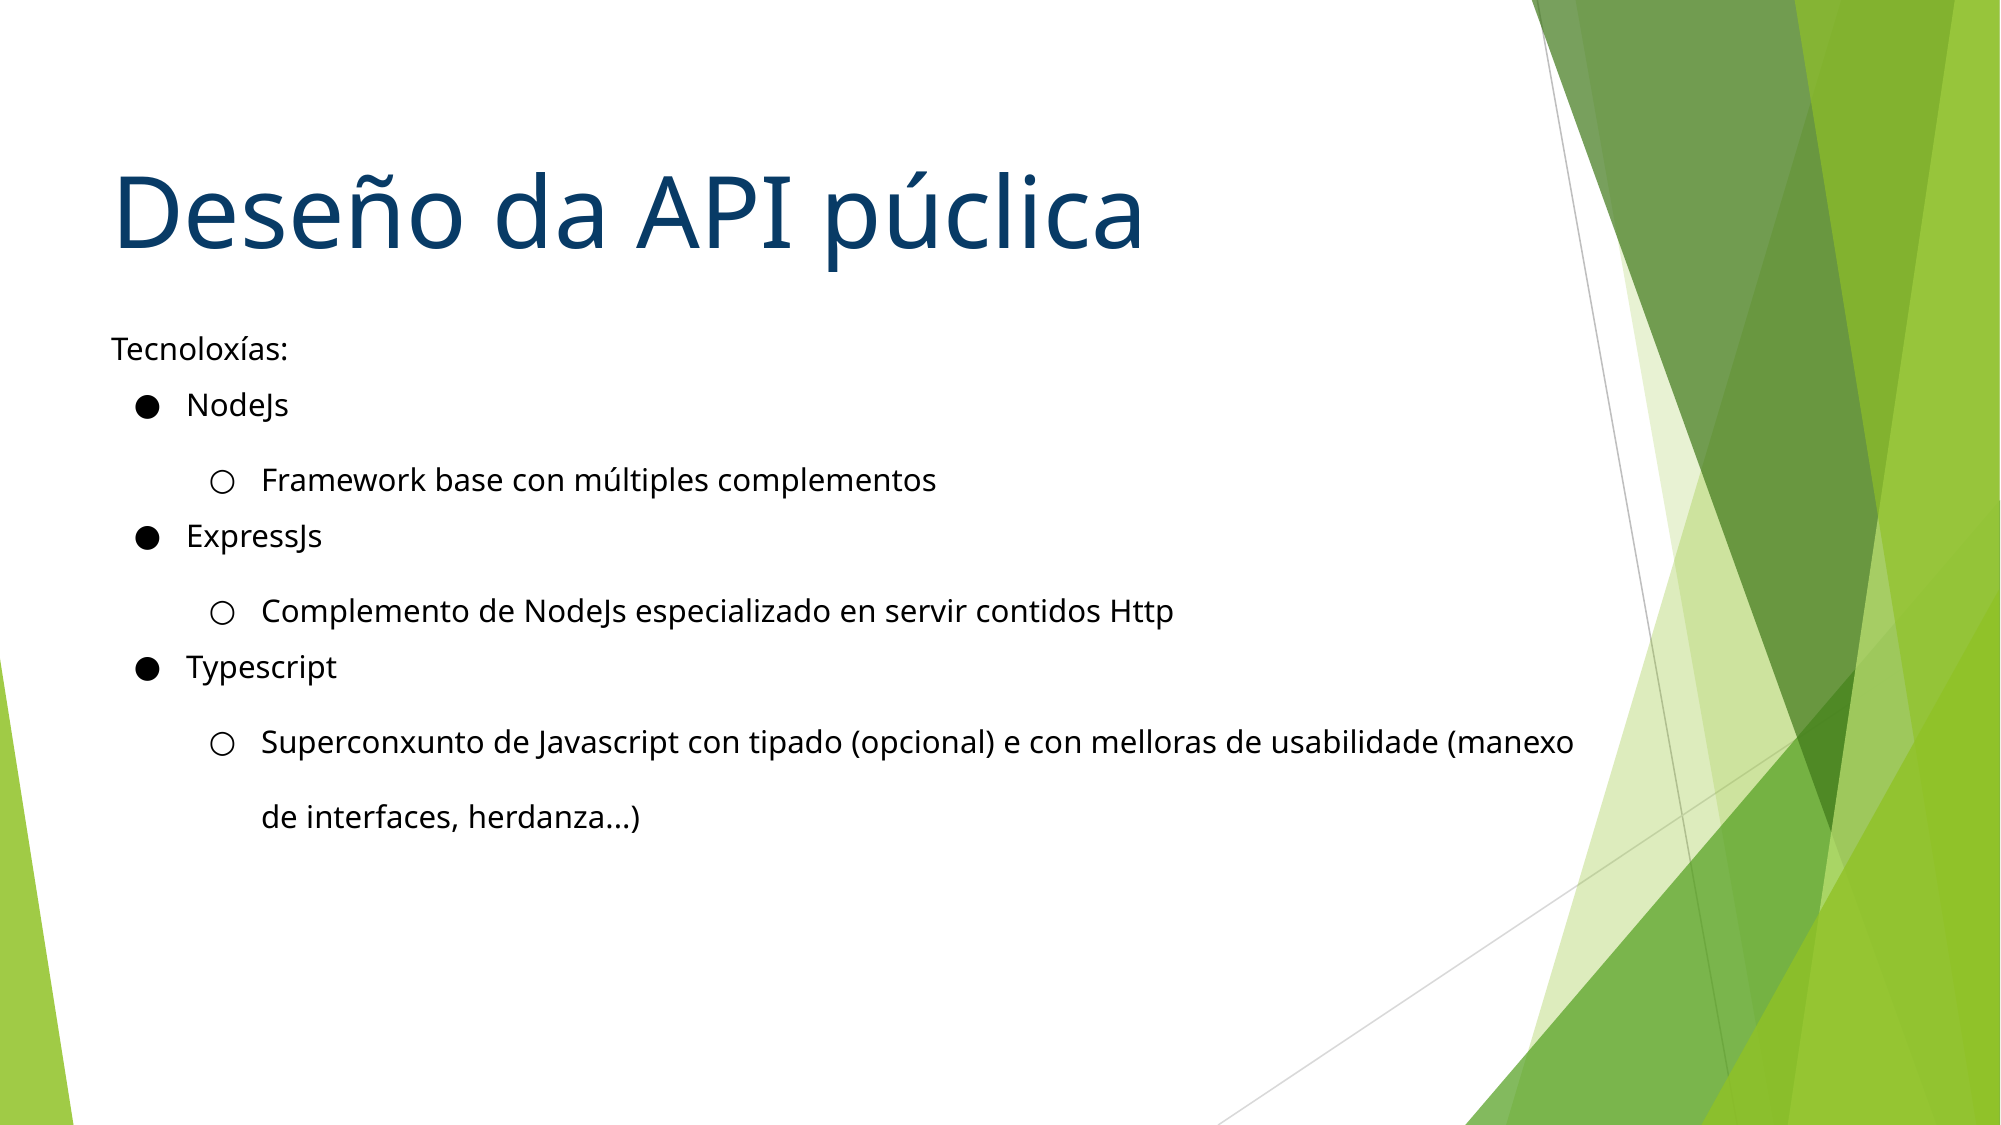

# Deseño da API púclica
Tecnoloxías:
NodeJs
Framework base con múltiples complementos
ExpressJs
Complemento de NodeJs especializado en servir contidos Http
Typescript
Superconxunto de Javascript con tipado (opcional) e con melloras de usabilidade (manexo de interfaces, herdanza...)